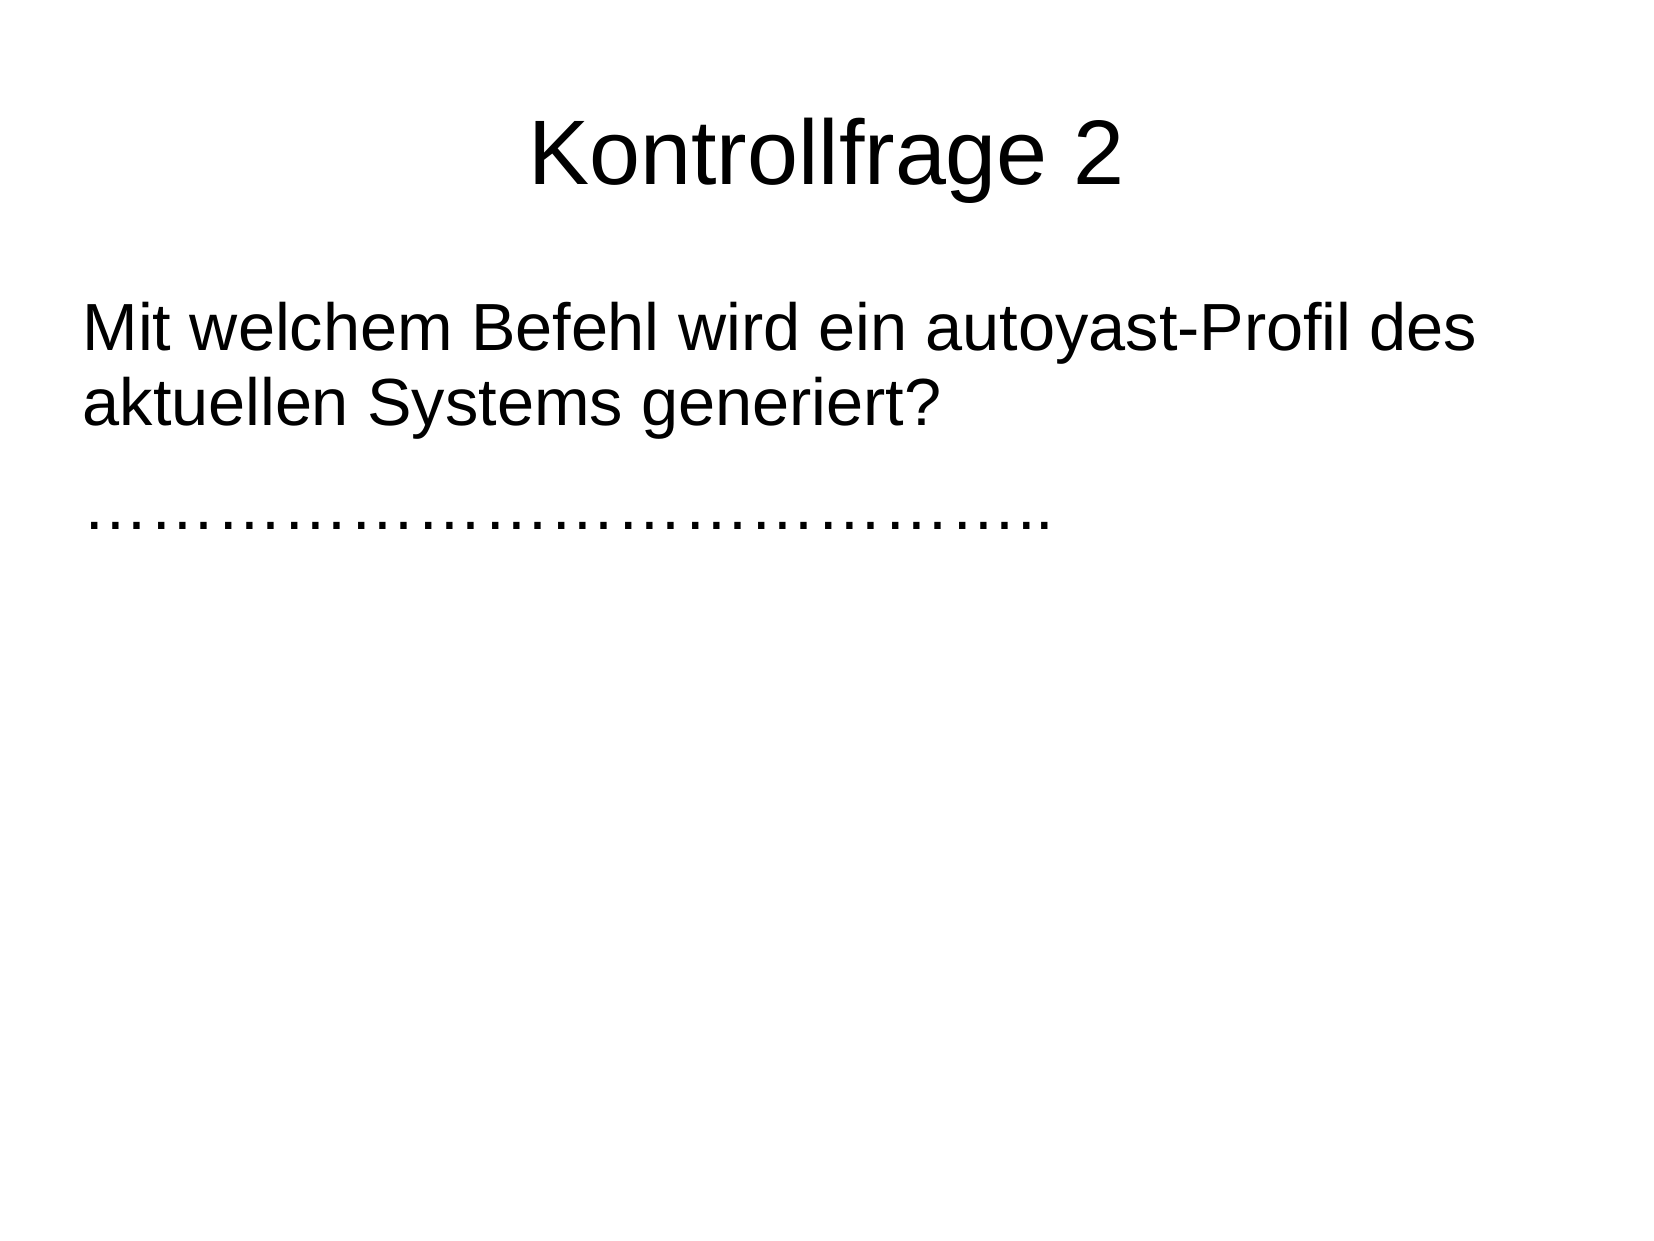

# Kontrollfrage 2
Mit welchem Befehl wird ein autoyast-Profil des aktuellen Systems generiert?
……………………………………..